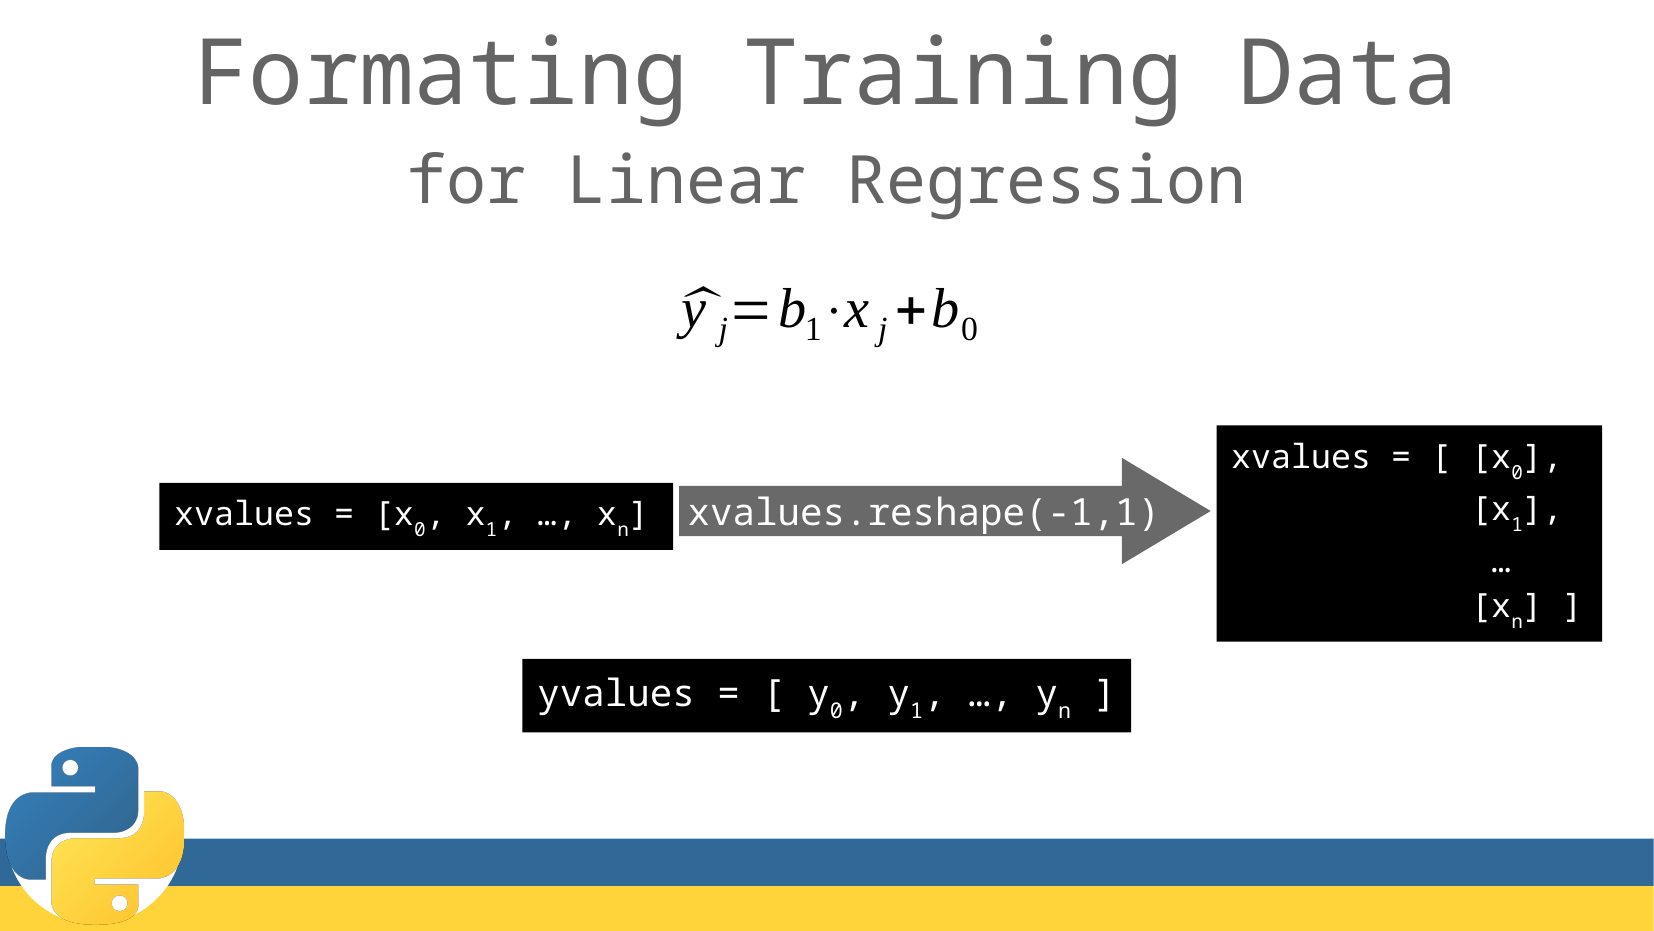

# Formating Training Data for Linear Regression
xvalues = [ [x0],
 [x1],
 …
 [xn] ]
xvalues.reshape(-1,1)
xvalues = [x0, x1, …, xn]
yvalues = [ y0, y1, …, yn ]